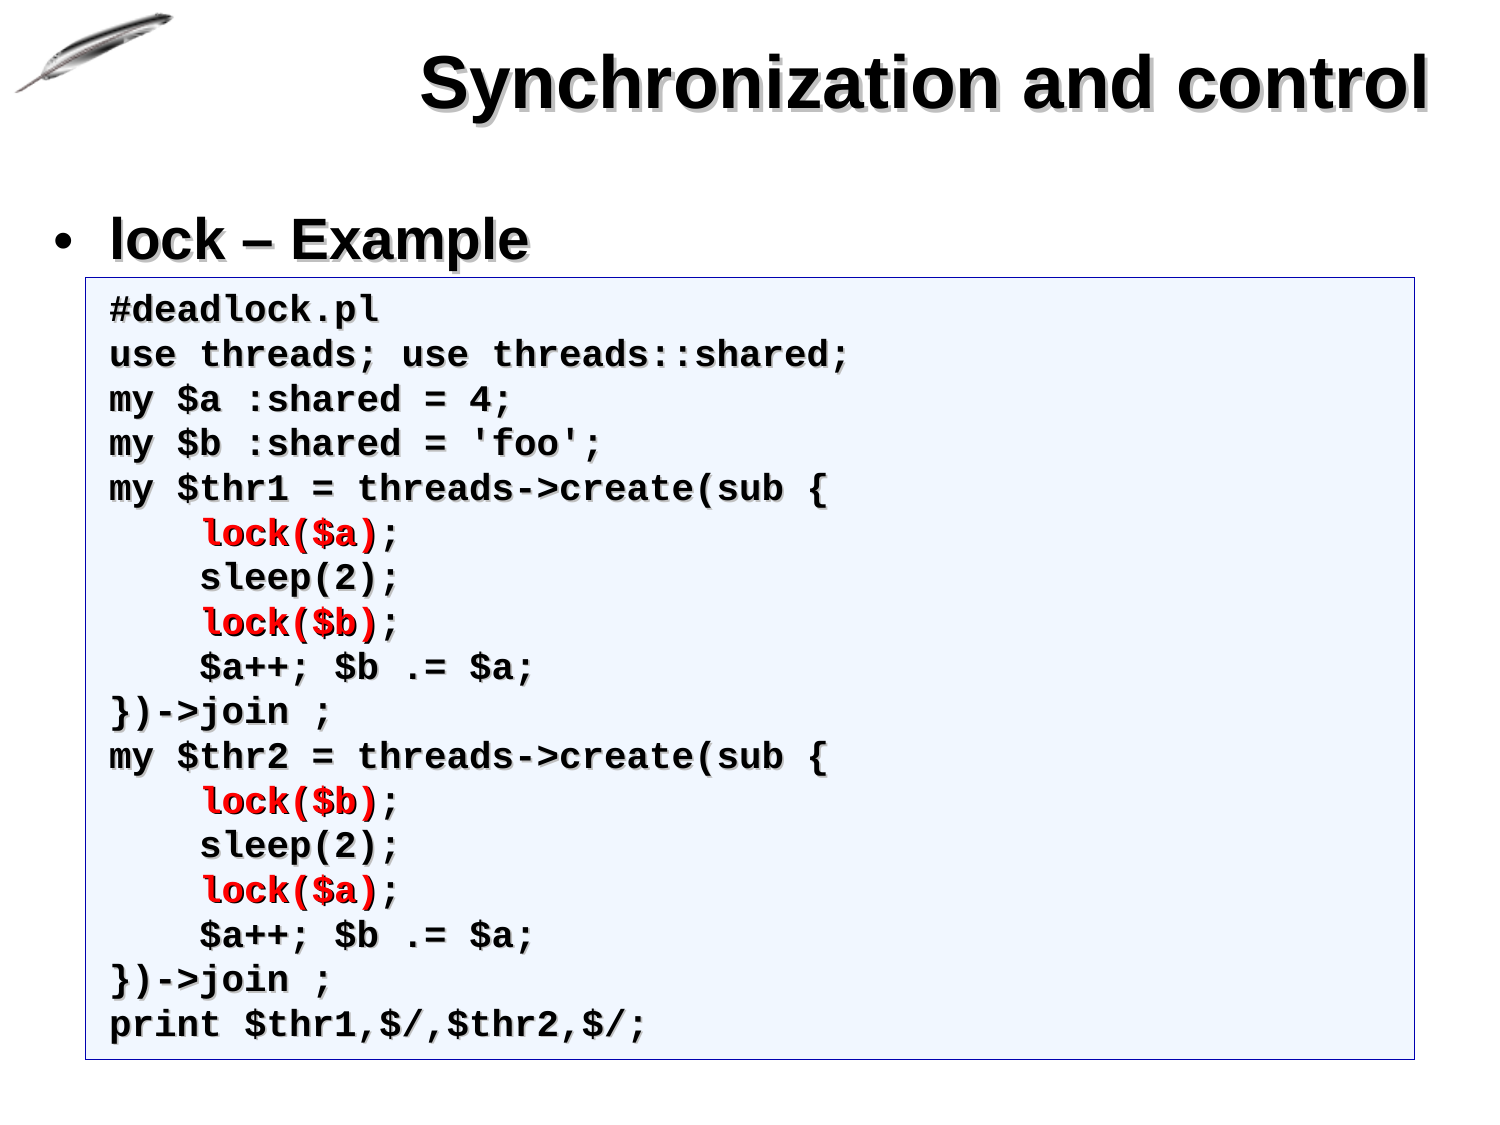

# Synchronization and control
lock – Example
#deadlock.pl
use threads; use threads::shared;
my $a :shared = 4;
my $b :shared = 'foo';
my $thr1 = threads->create(sub {
 lock($a);
 sleep(2);
 lock($b);
 $a++; $b .= $a;
})->join ;
my $thr2 = threads->create(sub {
 lock($b);
 sleep(2);
 lock($a);
 $a++; $b .= $a;
})->join ;
print $thr1,$/,$thr2,$/;